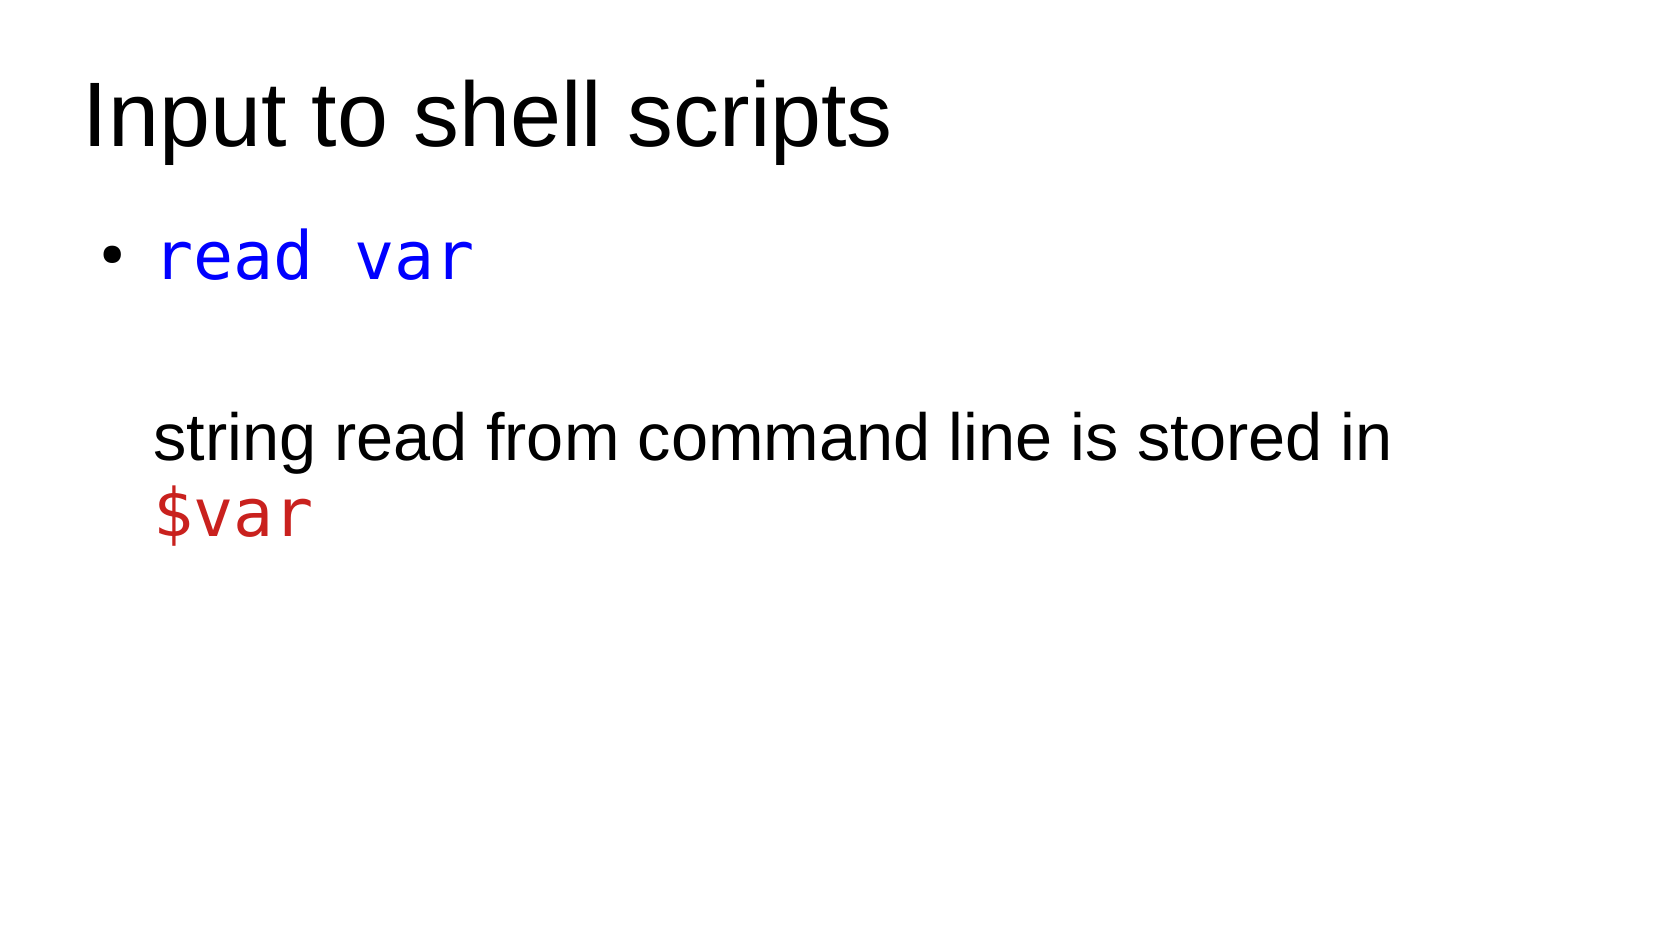

# Input to shell scripts
read var
string read from command line is stored in $var